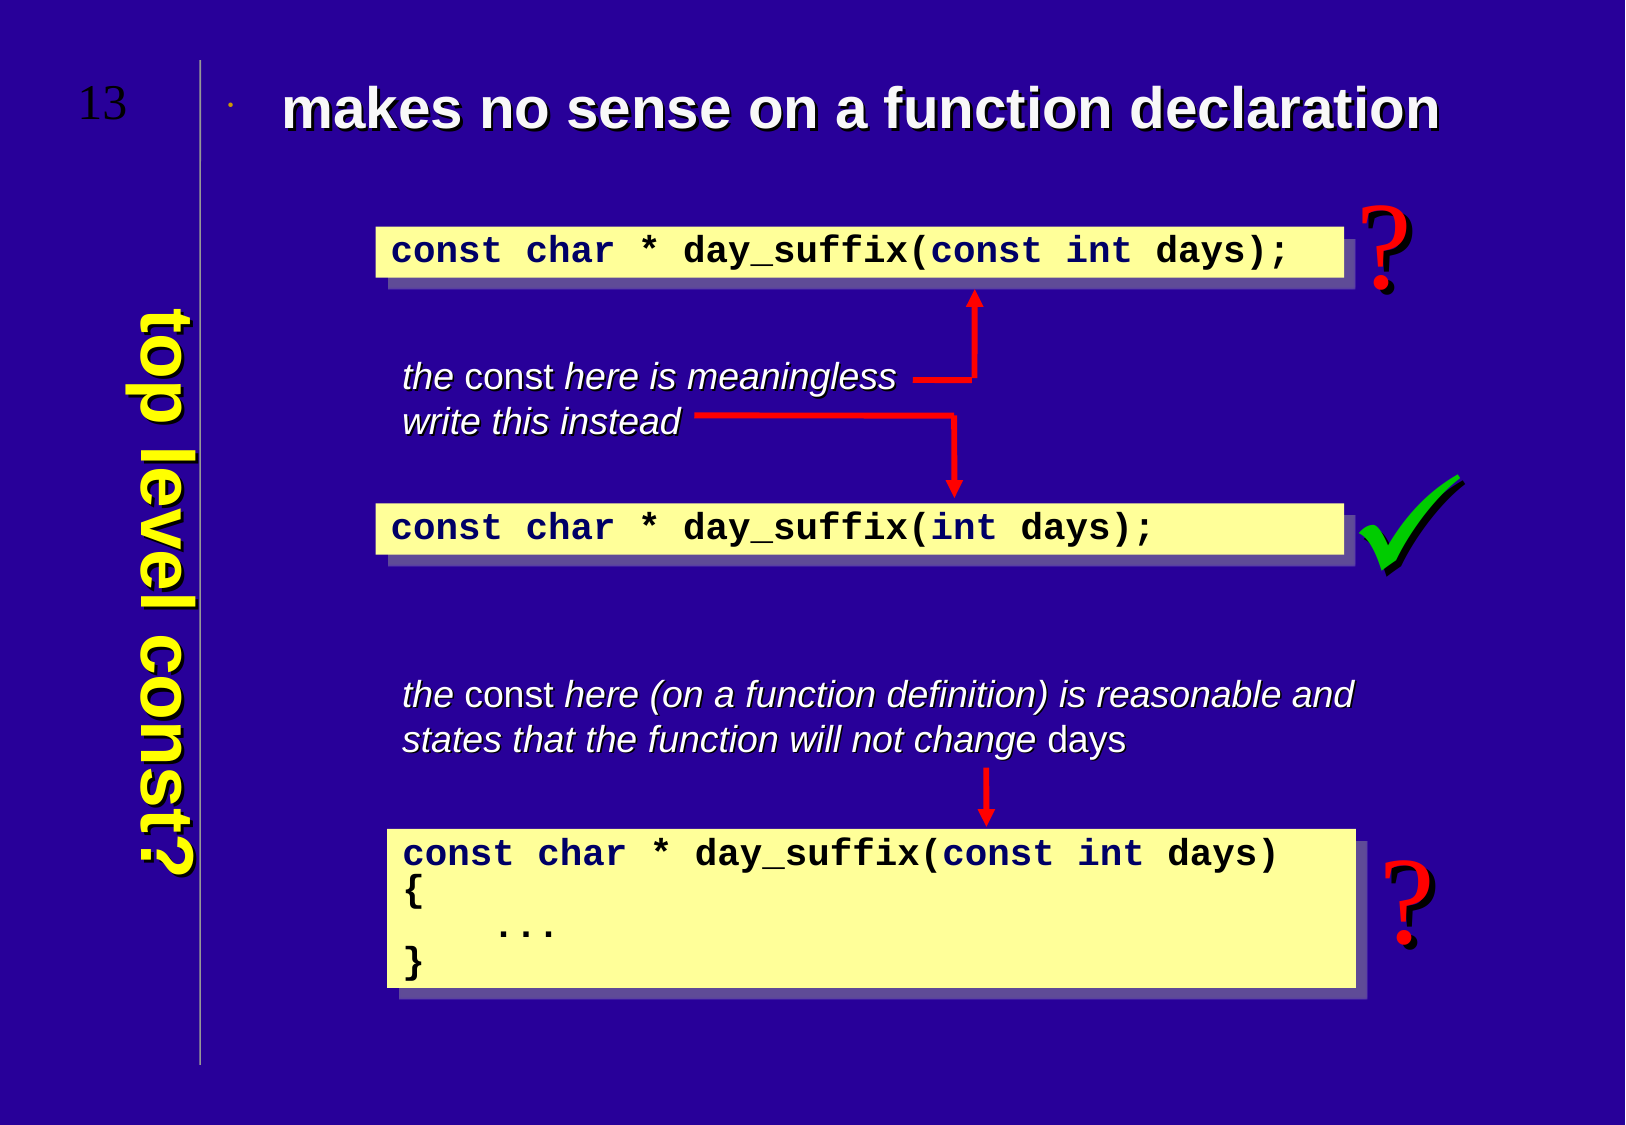

13
makes no sense on a function declaration
# top level const?
?
const char * day_suffix(const int days);
the const here is meaningless
write this instead

const char * day_suffix(int days);
the const here (on a function definition) is reasonable and states that the function will not change days
?
const char * day_suffix(const int days)
{
 ...
}